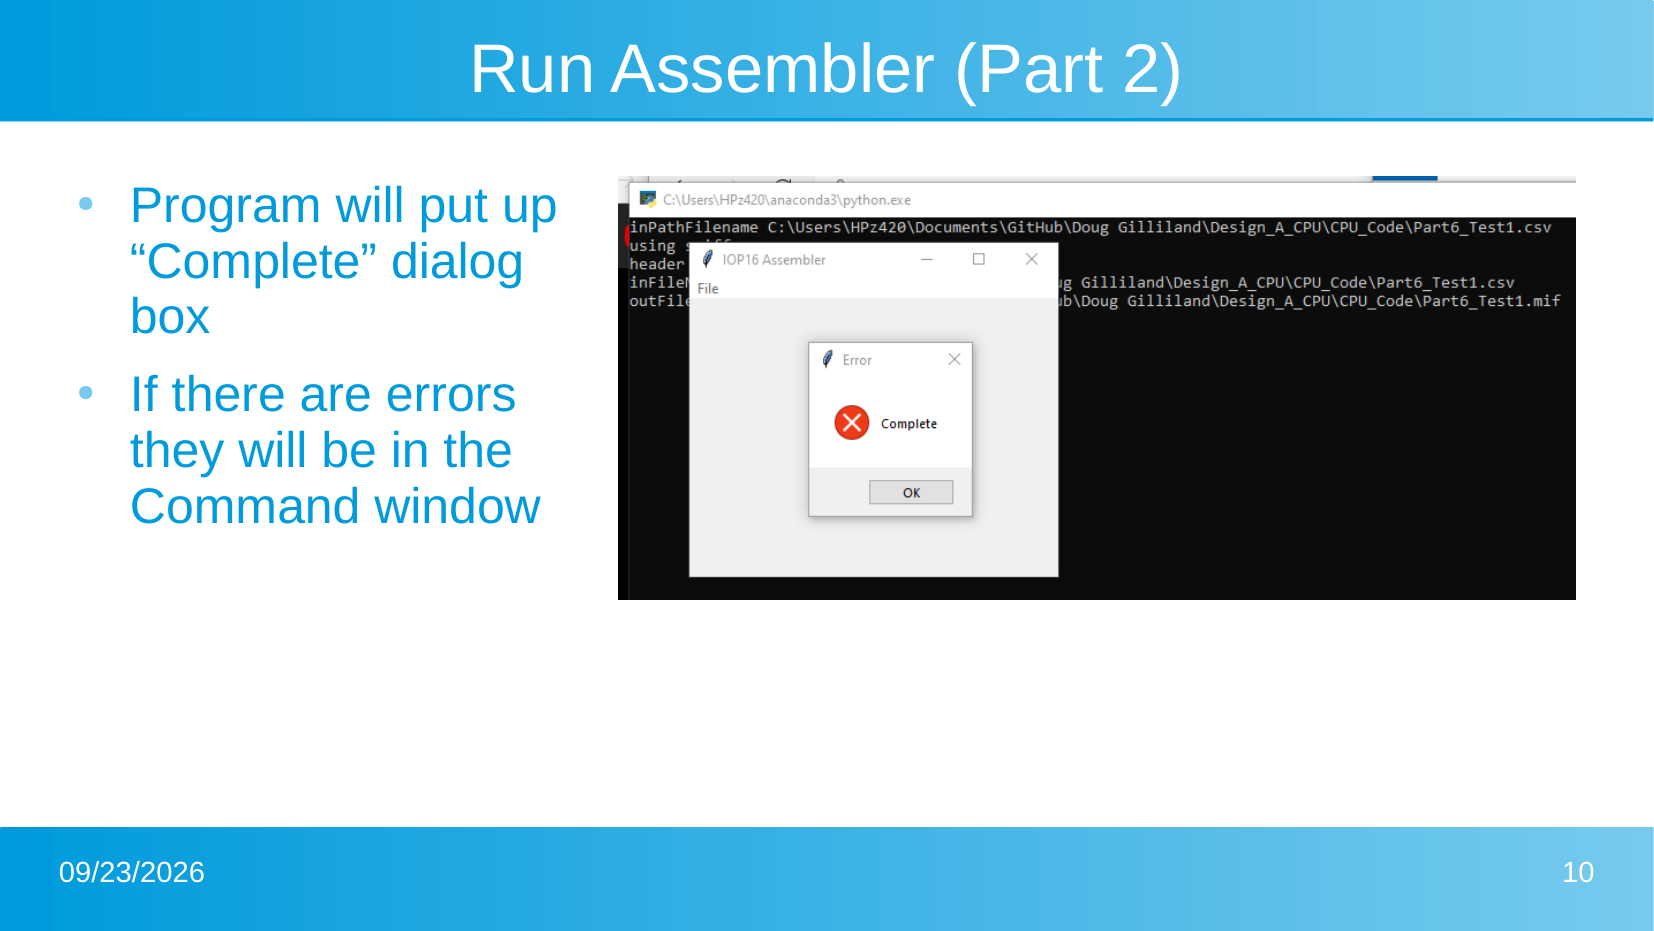

# Run Assembler (Part 2)
Program will put up “Complete” dialog box
If there are errors they will be in the Command window
10